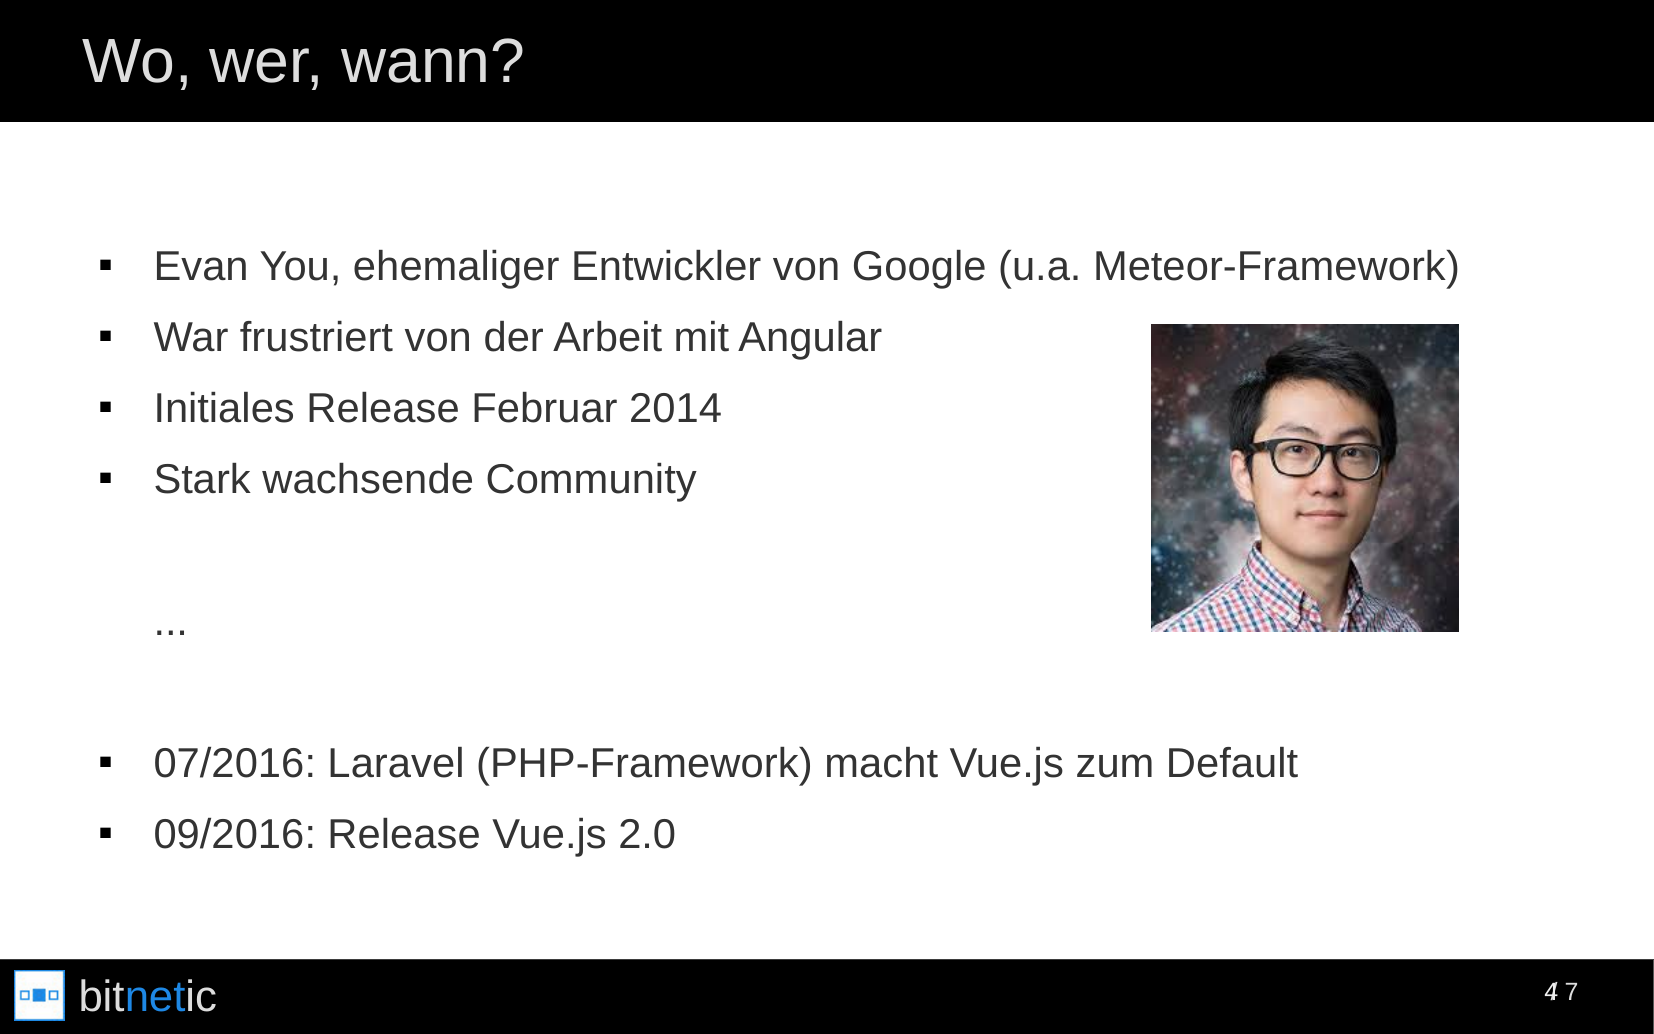

# Wo, wer, wann?
Evan You, ehemaliger Entwickler von Google (u.a. Meteor-Framework)
War frustriert von der Arbeit mit Angular
Initiales Release Februar 2014
Stark wachsende Community
...
07/2016: Laravel (PHP-Framework) macht Vue.js zum Default
09/2016: Release Vue.js 2.0